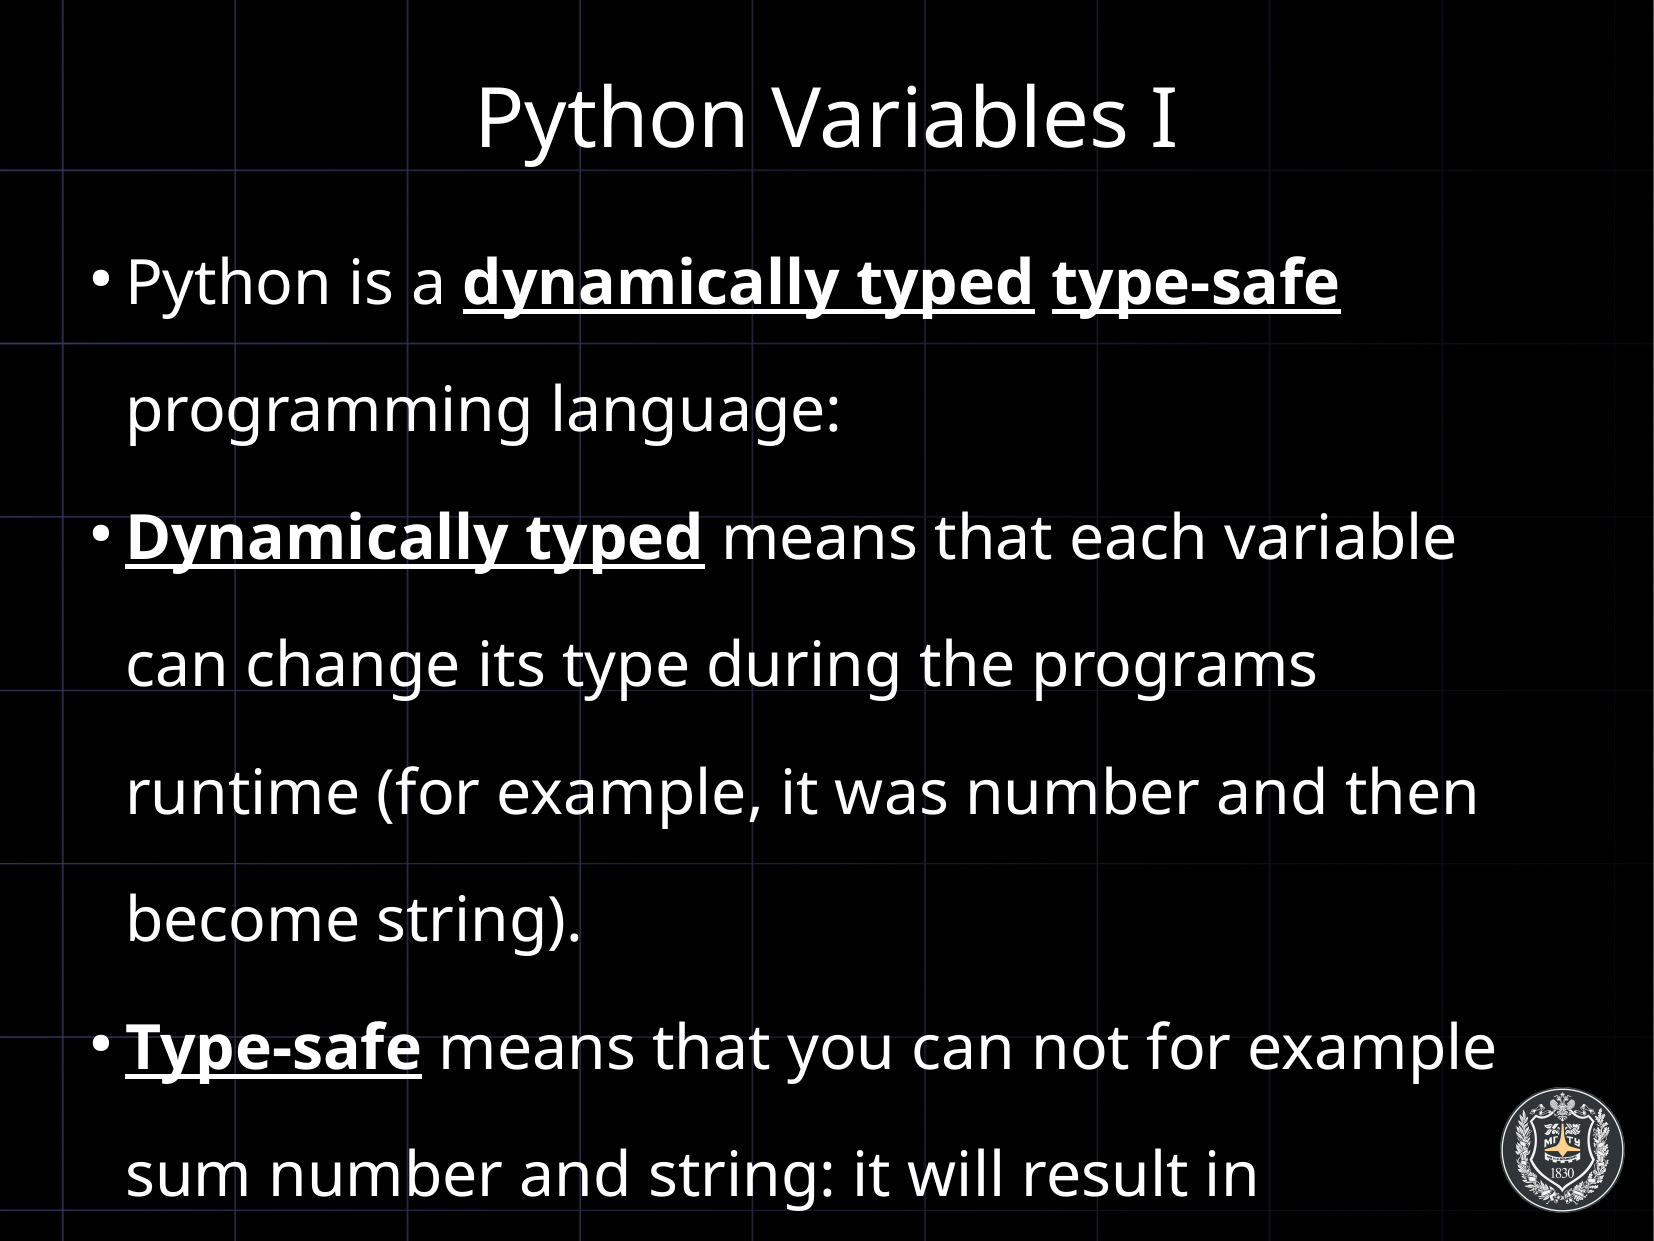

# Python Variables I
Python is a dynamically typed type-safe programming language:
Dynamically typed means that each variable can change its type during the programs runtime (for example, it was number and then become string).
Type-safe means that you can not for example sum number and string: it will result in interpreters error in runtime (some languages like C, C++ or JavaScript without `use strict` allows this nightmare).